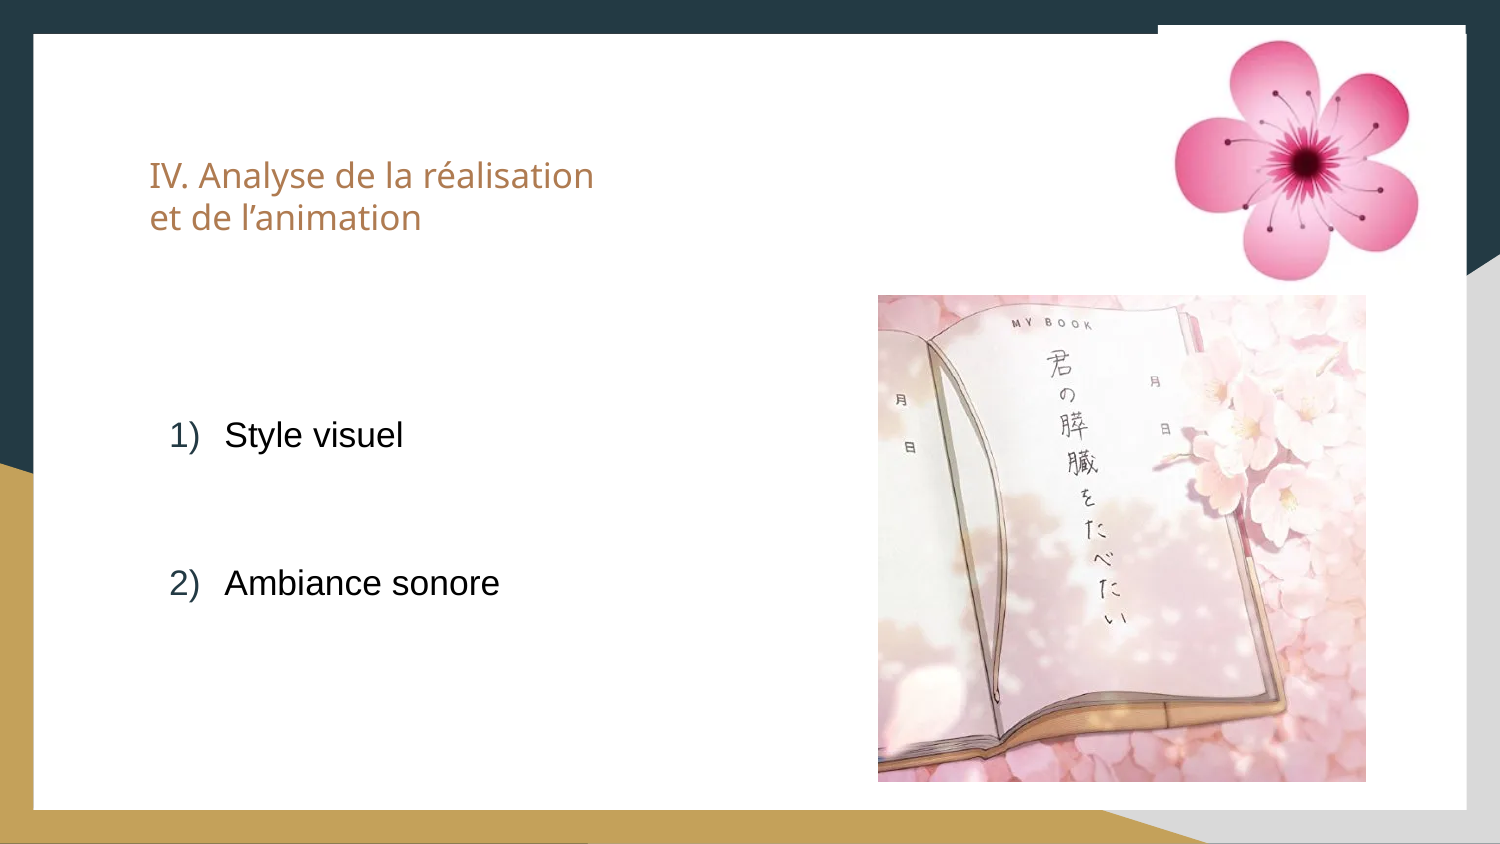

# IV. Analyse de la réalisation et de l’animation
Style visuel
Ambiance sonore